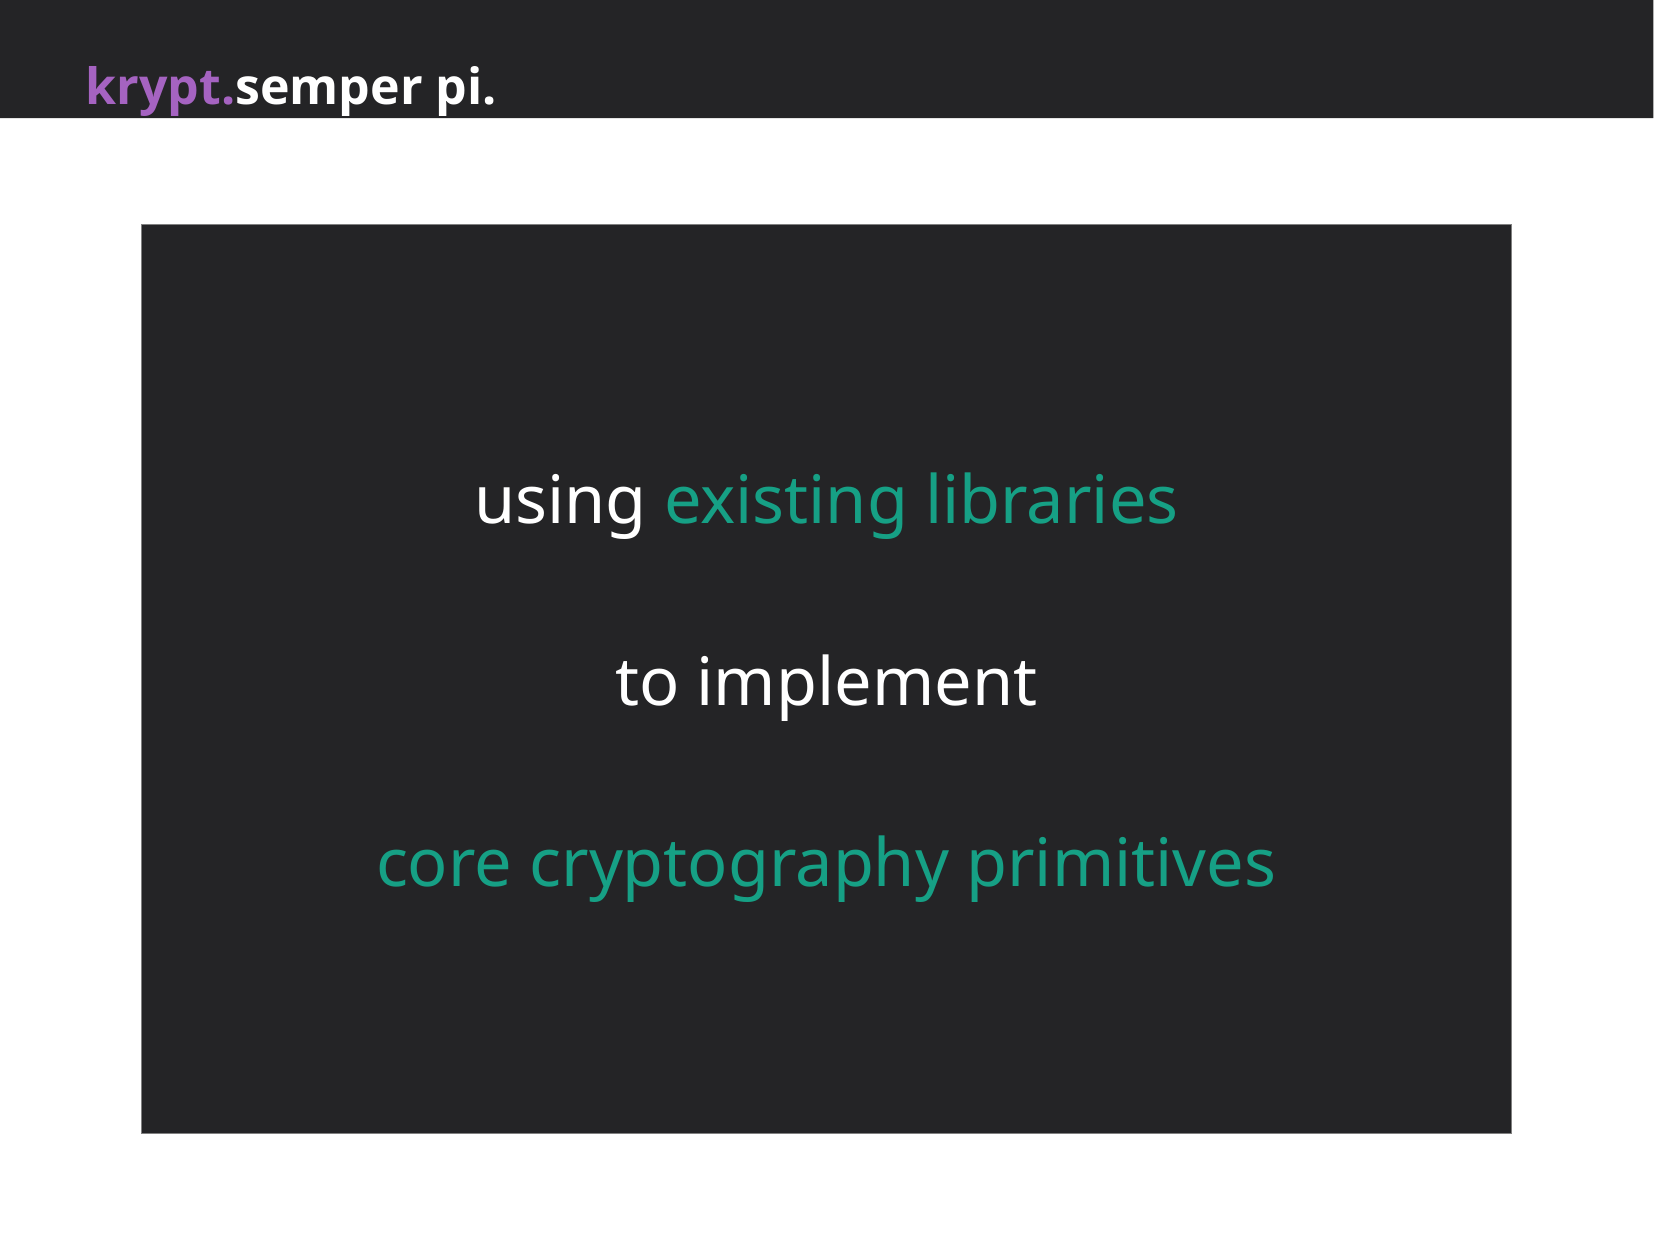

krypt.semper pi.
using existing libraries
to implement
core cryptography primitives
krypt first of all is a framework